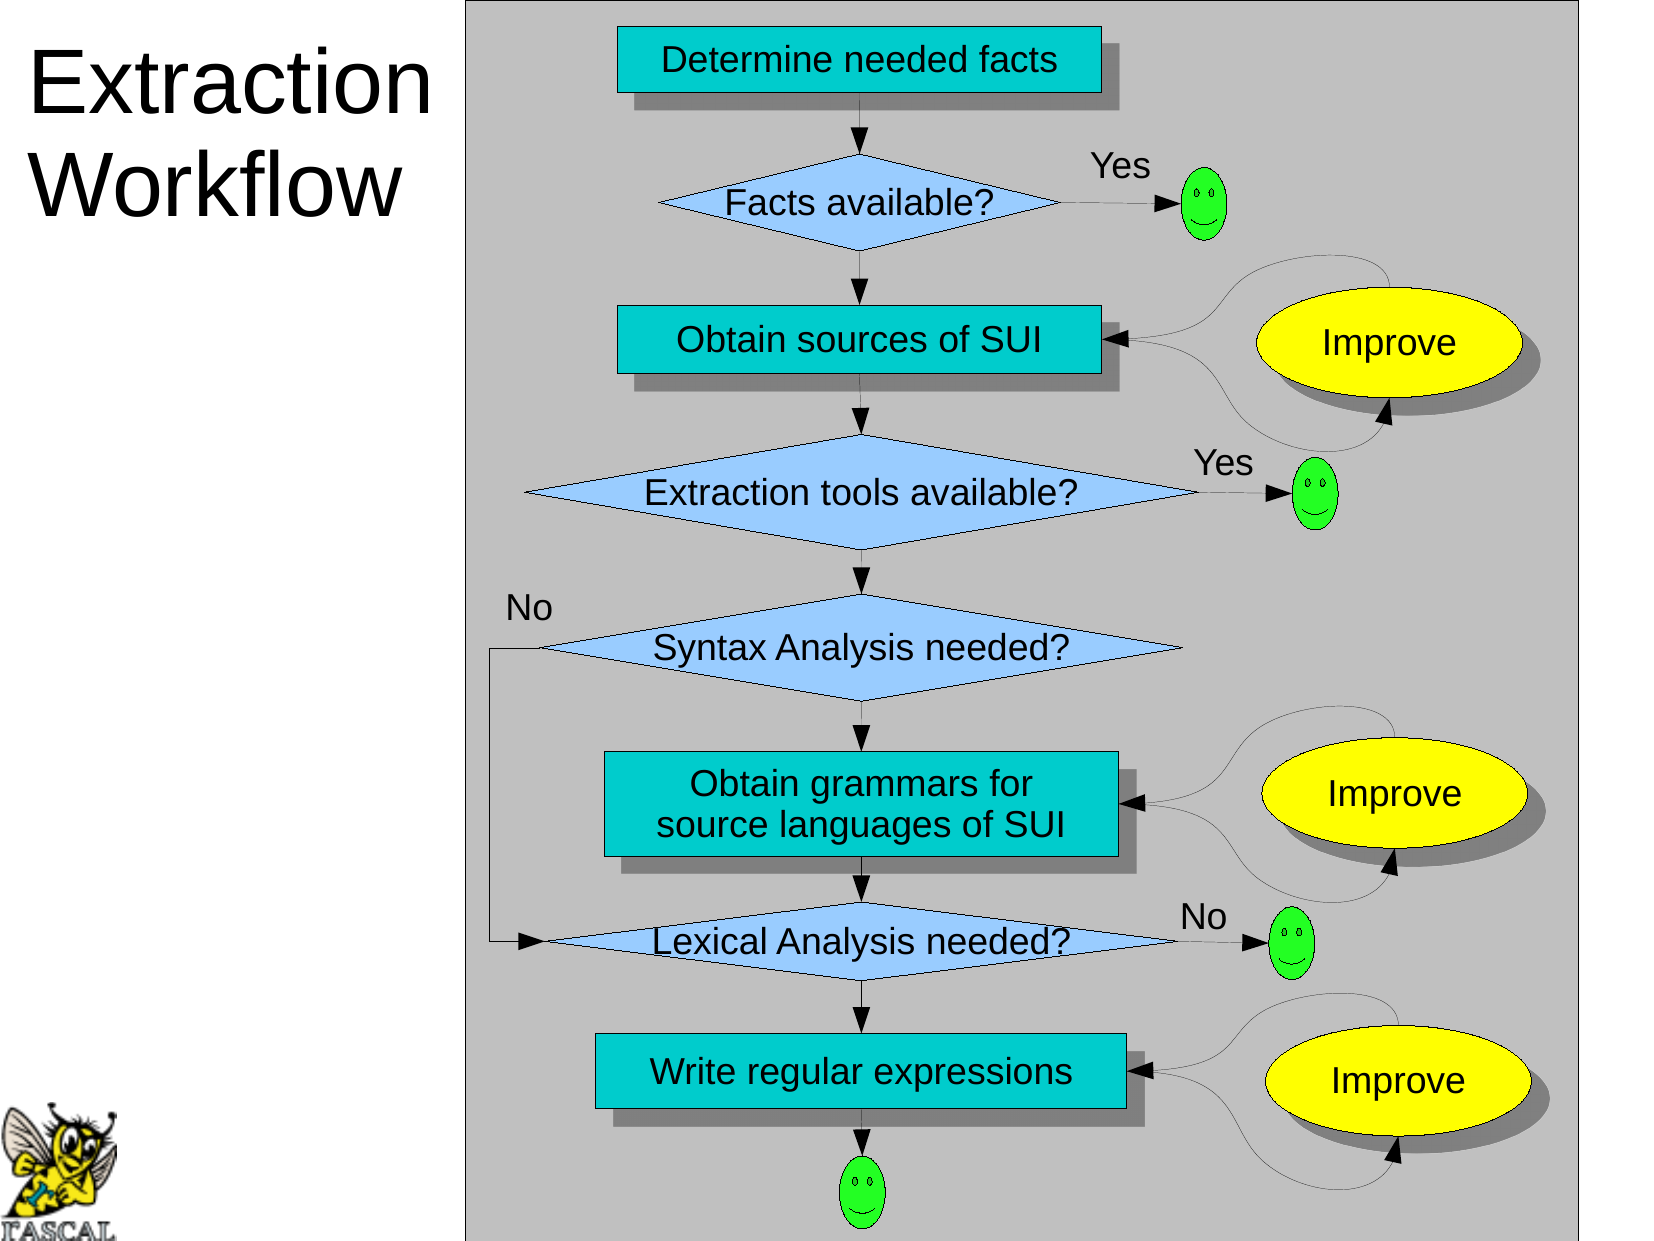

Extraction
Workflow
Determine needed facts
Yes
Facts available?
Improve
Obtain sources of SUI
Yes
Extraction tools available?
No
Syntax Analysis needed?
Improve
Obtain grammars for
source languages of SUI
No
Lexical Analysis needed?
Improve
Write regular expressions
97